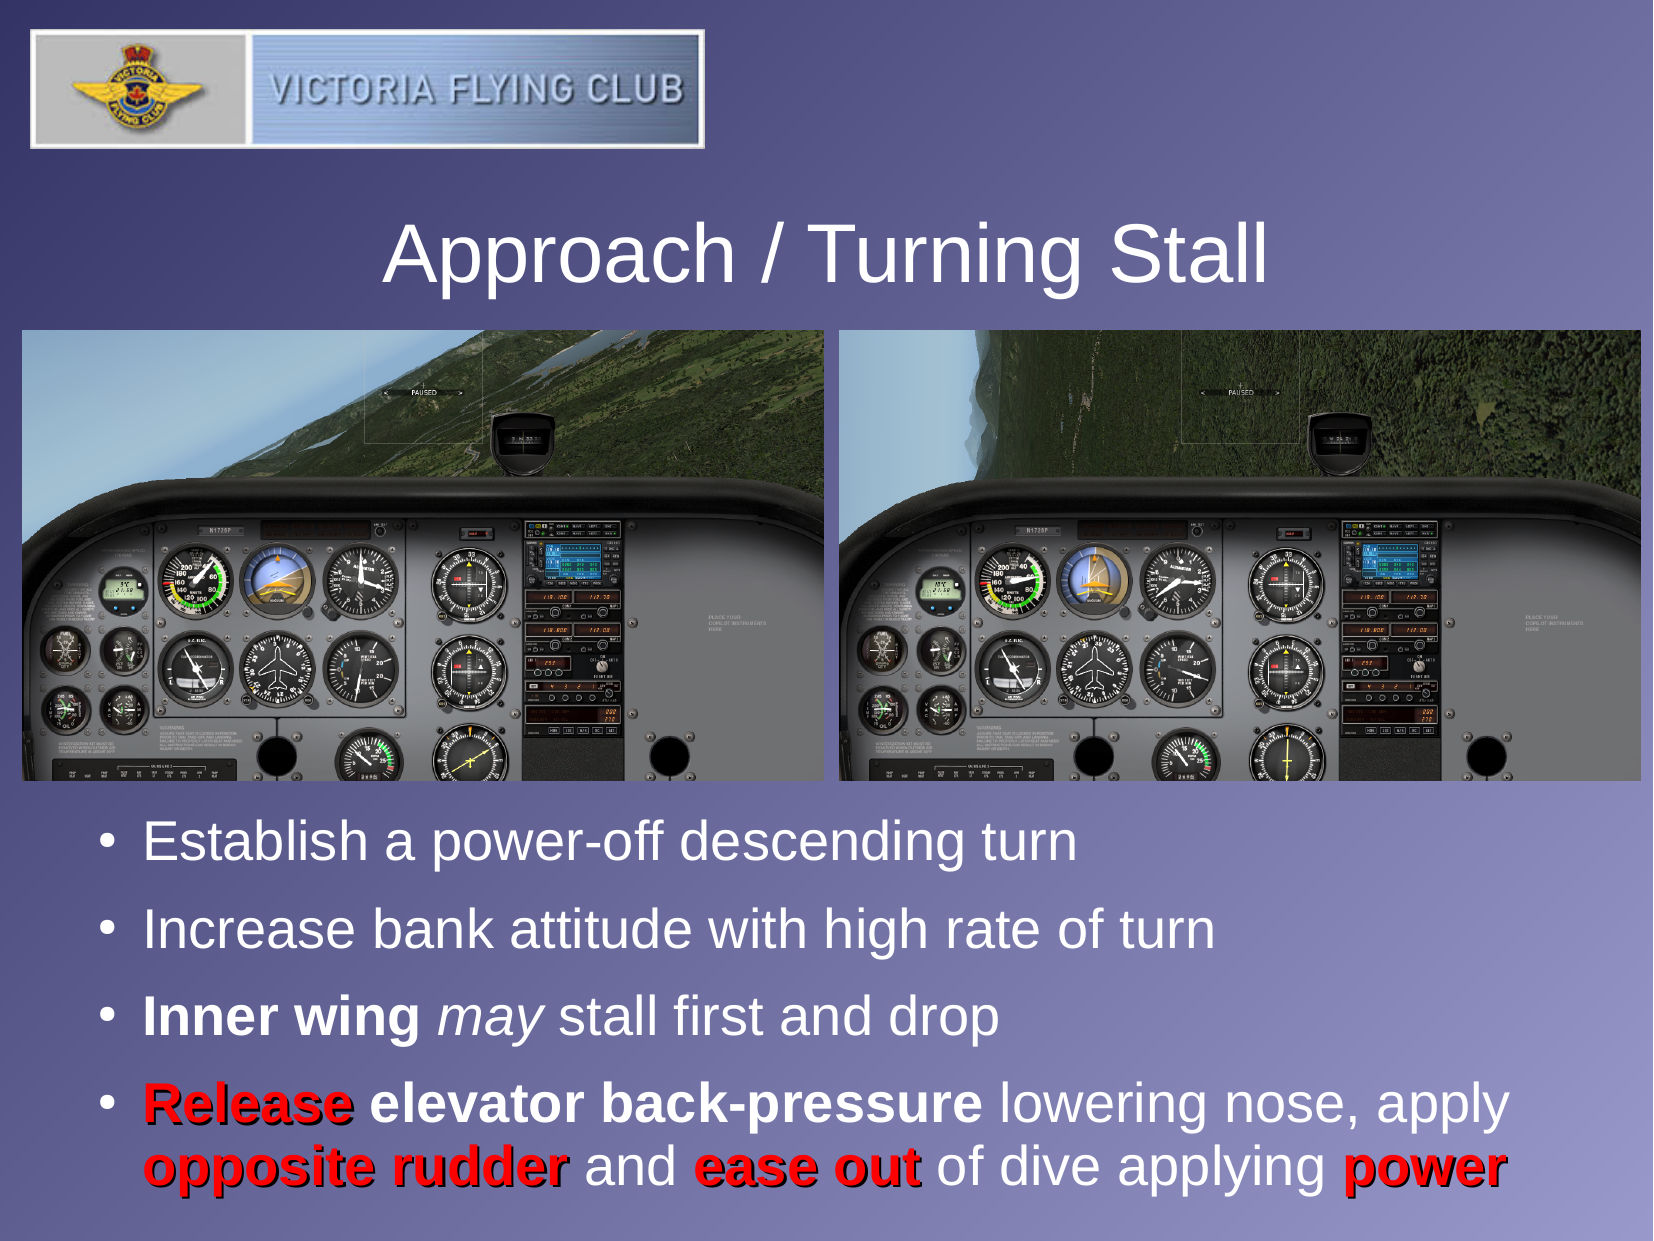

# Approach / Turning Stall
Establish a power-off descending turn
Increase bank attitude with high rate of turn
Inner wing may stall first and drop
Release elevator back-pressure lowering nose, apply opposite rudder and ease out of dive applying power